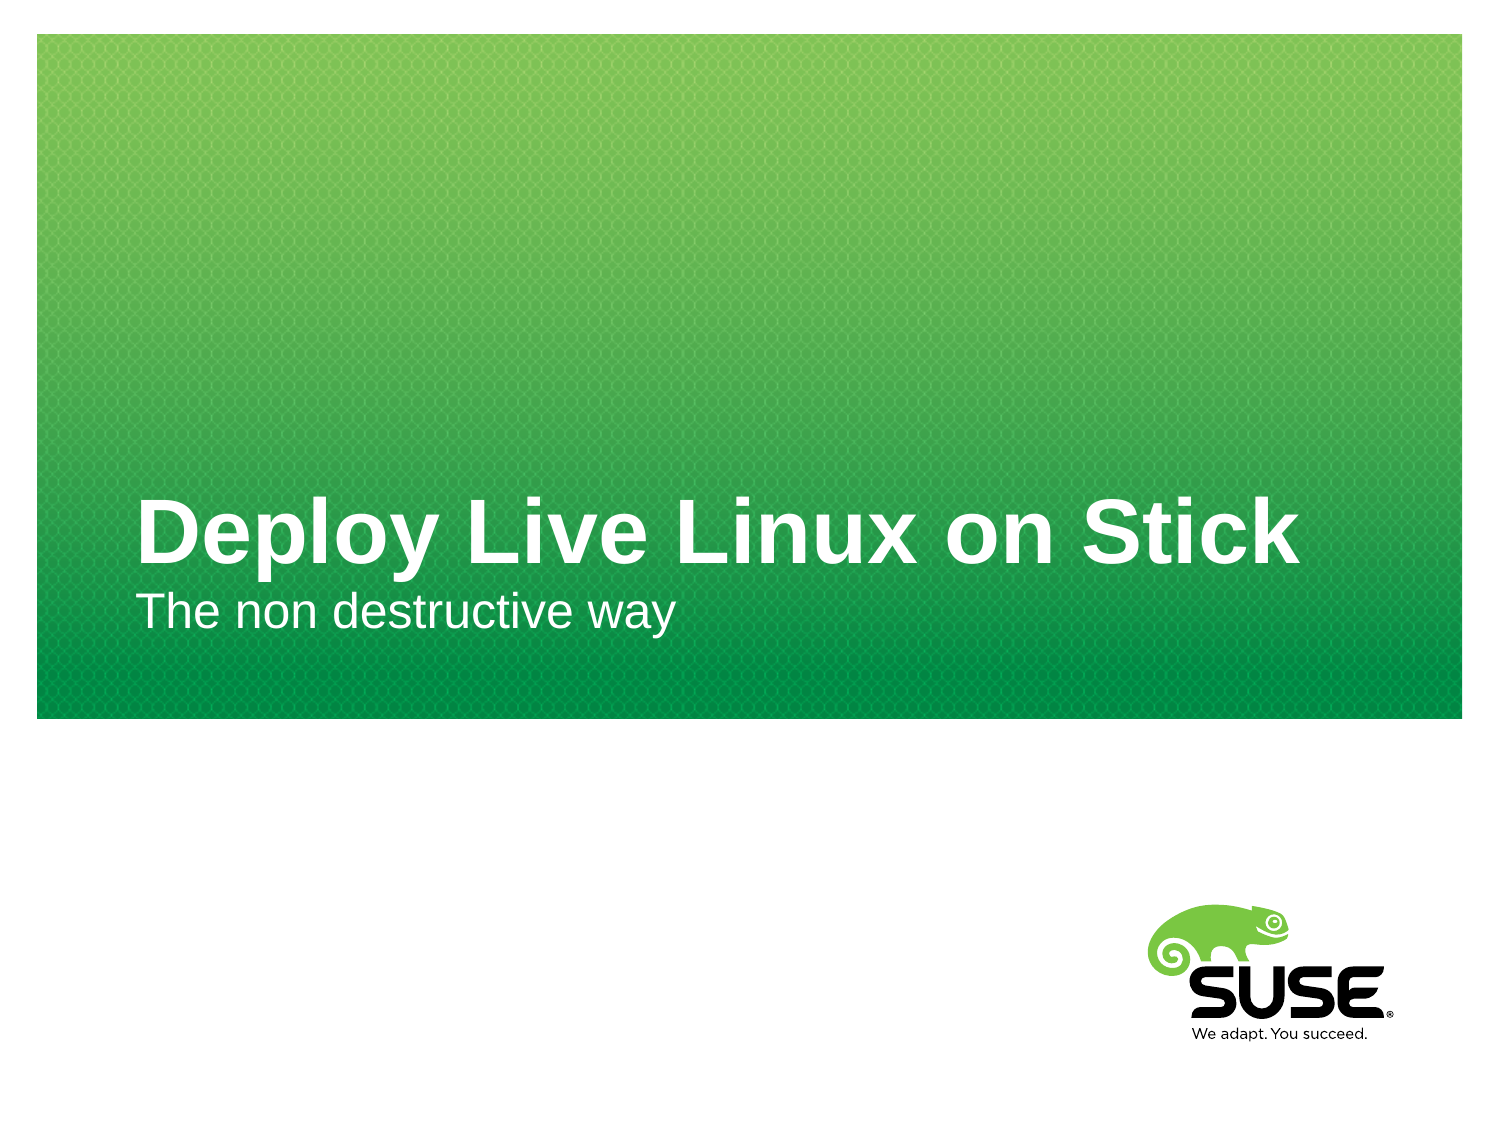

# Deploy Live Linux on Stick The non destructive way